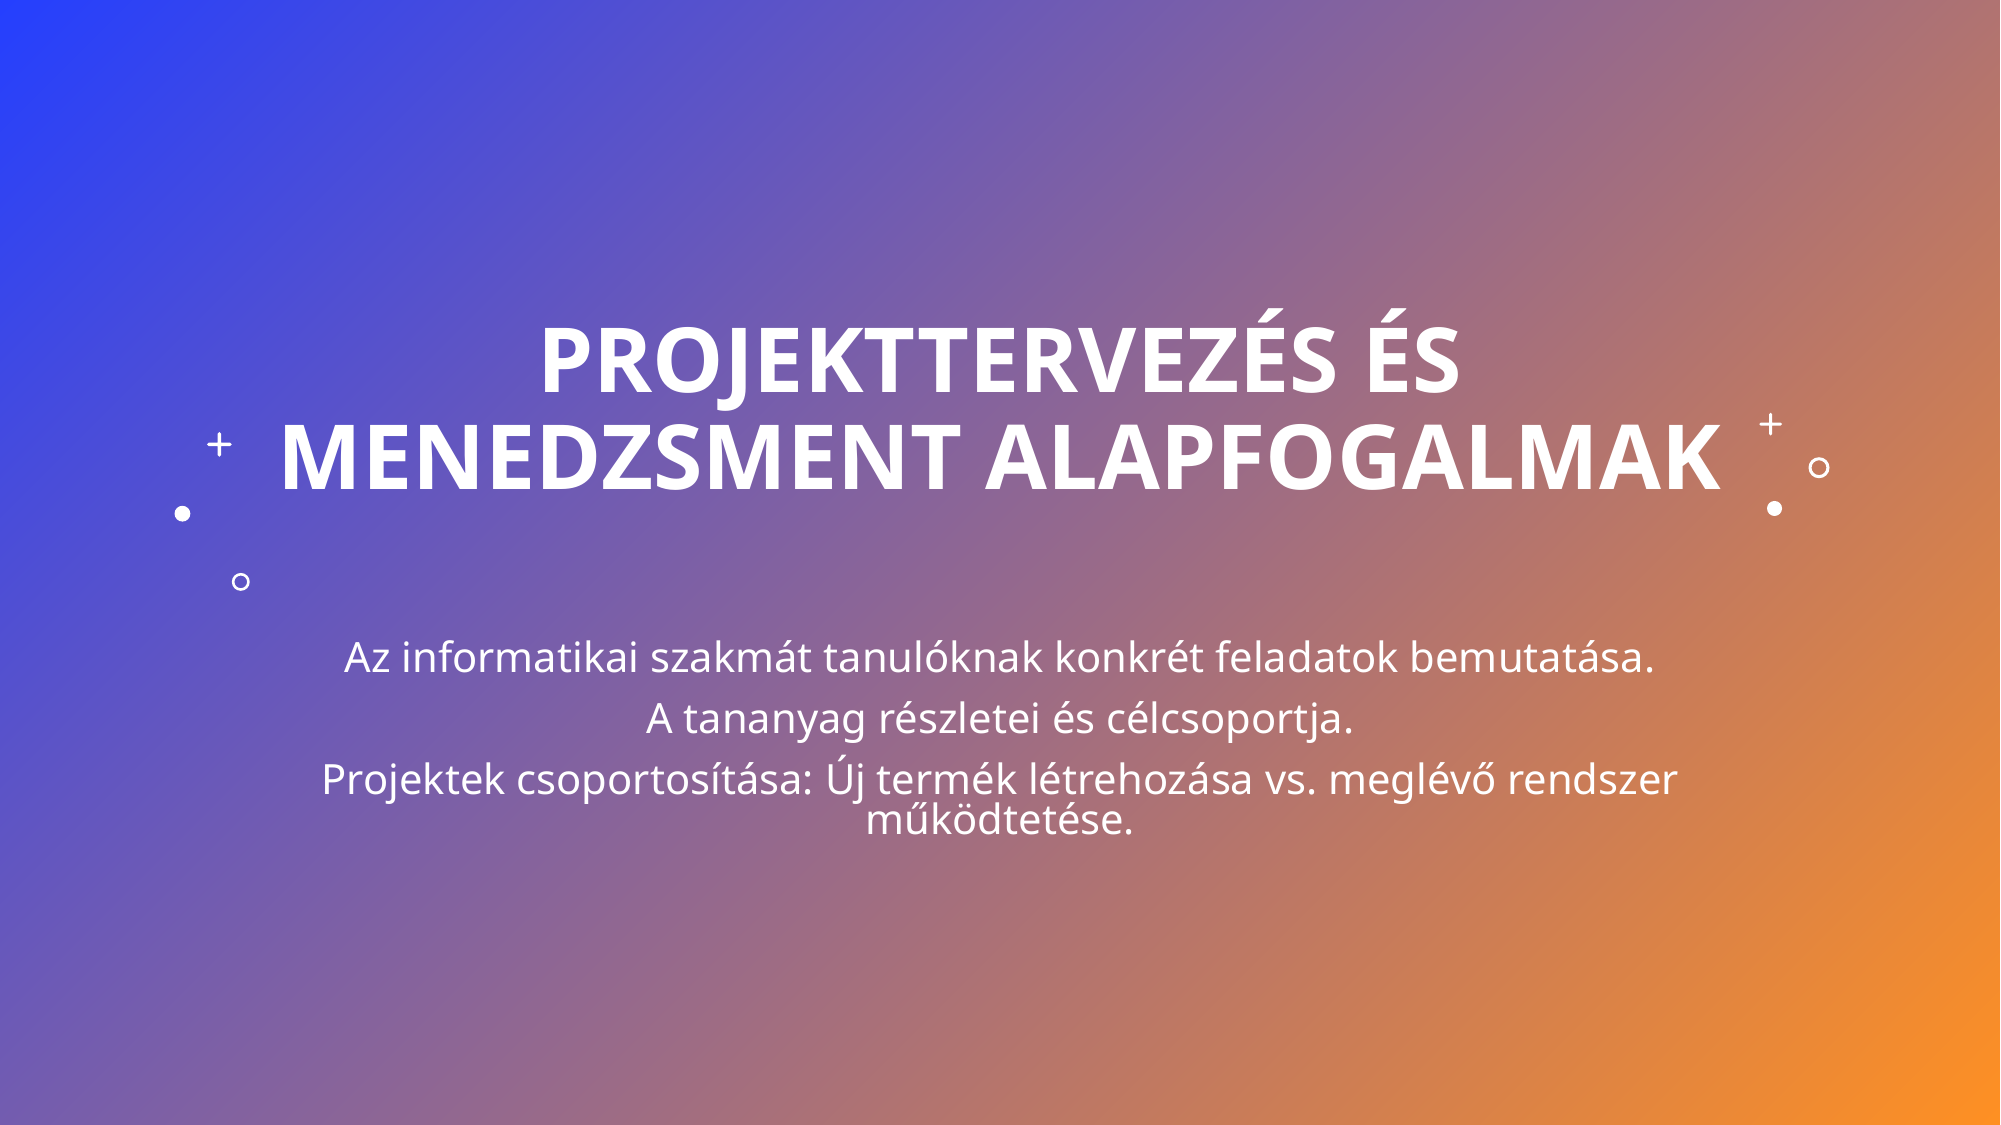

# Projekttervezés és Menedzsment Alapfogalmak
Az informatikai szakmát tanulóknak konkrét feladatok bemutatása.
A tananyag részletei és célcsoportja.
Projektek csoportosítása: Új termék létrehozása vs. meglévő rendszer működtetése.